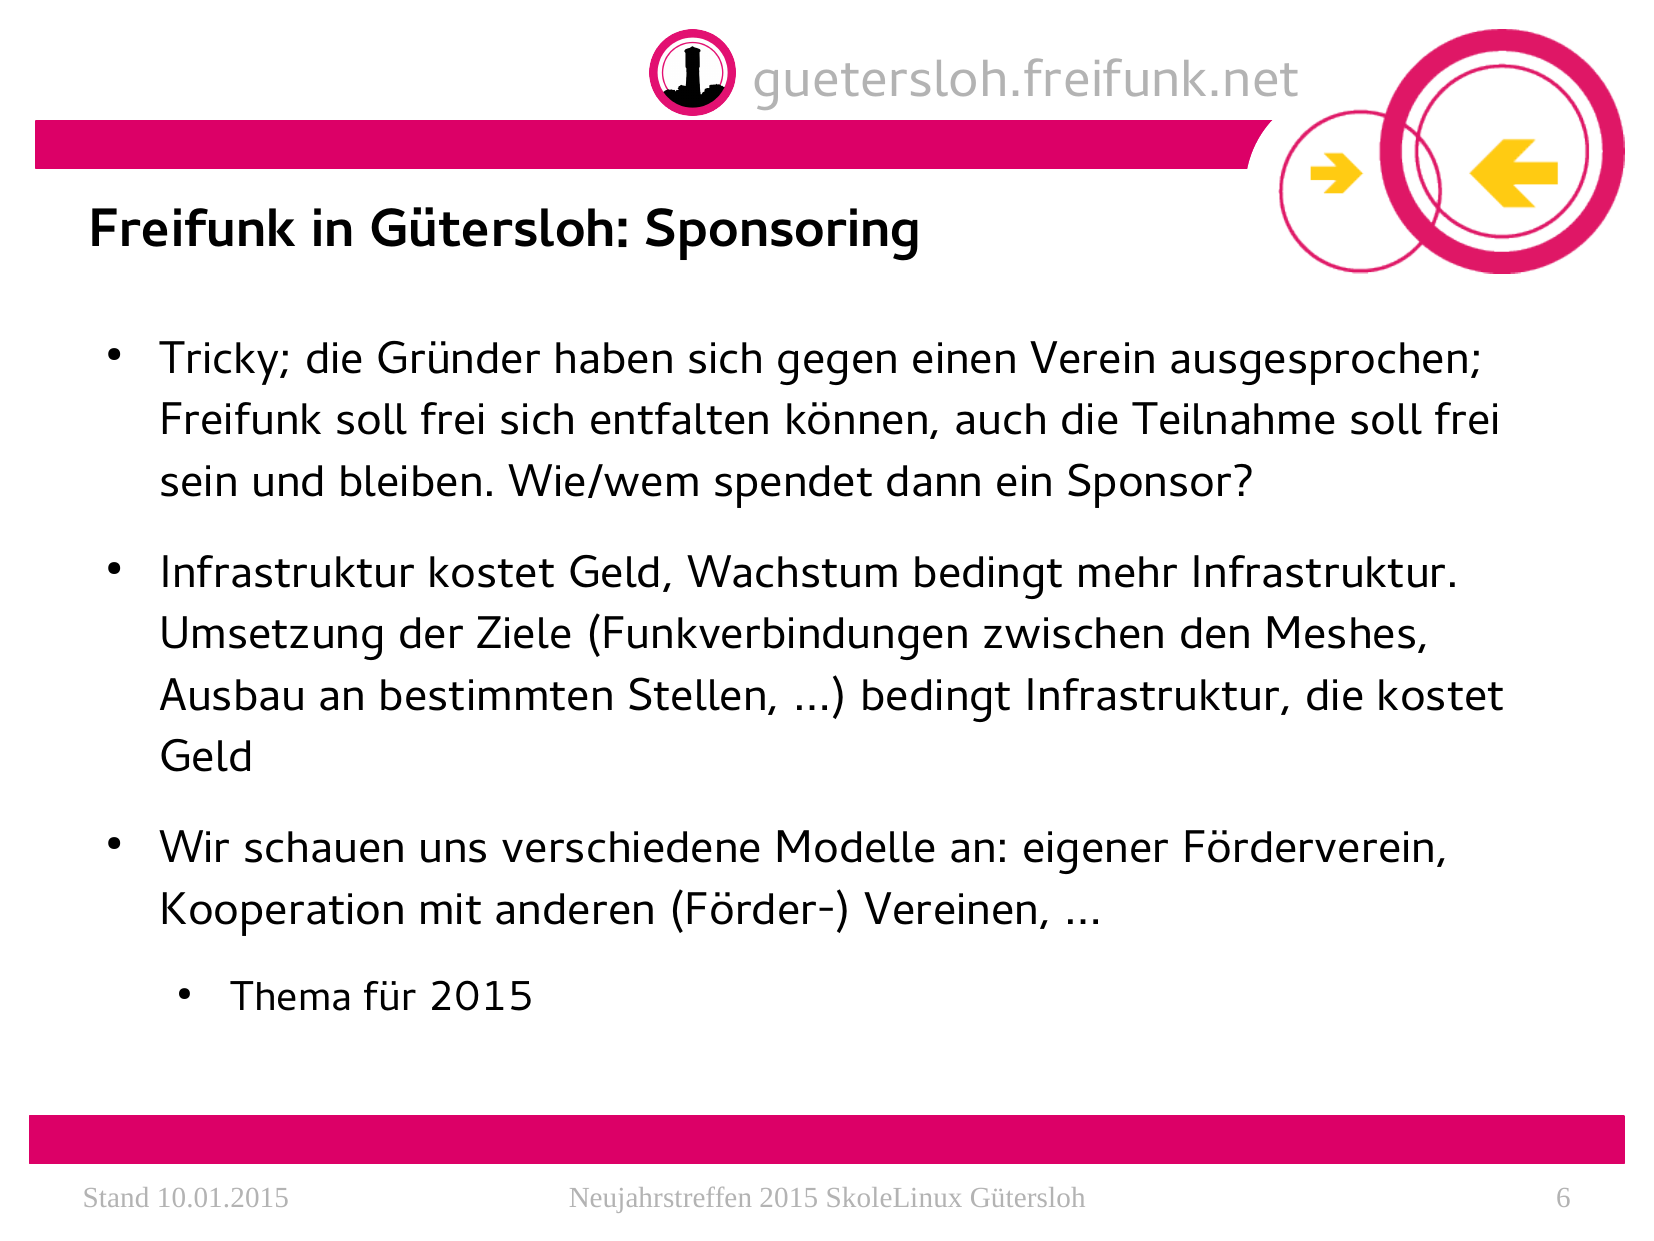

# Freifunk in Gütersloh: Sponsoring
Tricky; die Gründer haben sich gegen einen Verein ausgesprochen; Freifunk soll frei sich entfalten können, auch die Teilnahme soll frei sein und bleiben. Wie/wem spendet dann ein Sponsor?
Infrastruktur kostet Geld, Wachstum bedingt mehr Infrastruktur. Umsetzung der Ziele (Funkverbindungen zwischen den Meshes, Ausbau an bestimmten Stellen, …) bedingt Infrastruktur, die kostet Geld
Wir schauen uns verschiedene Modelle an: eigener Förderverein, Kooperation mit anderen (Förder-) Vereinen, …
Thema für 2015
Stand 10.01.2015
Neujahrstreffen 2015 SkoleLinux Gütersloh
6